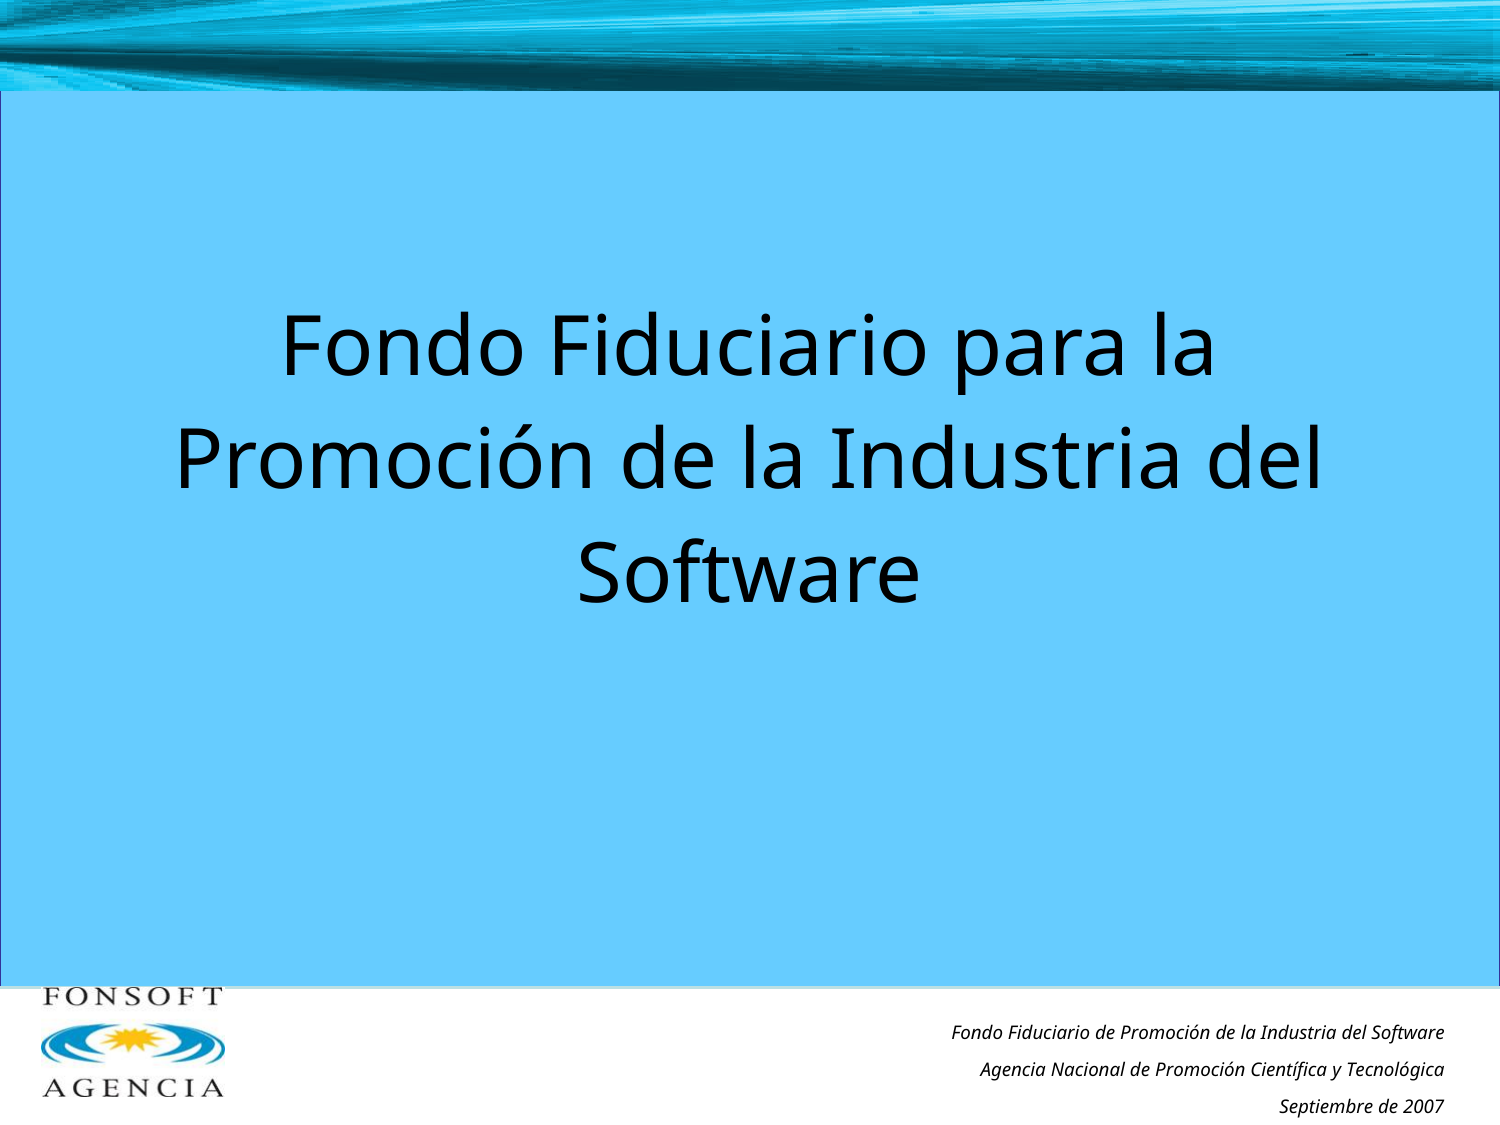

# Fondo Fiduciario para la Promoción de la Industria del Software